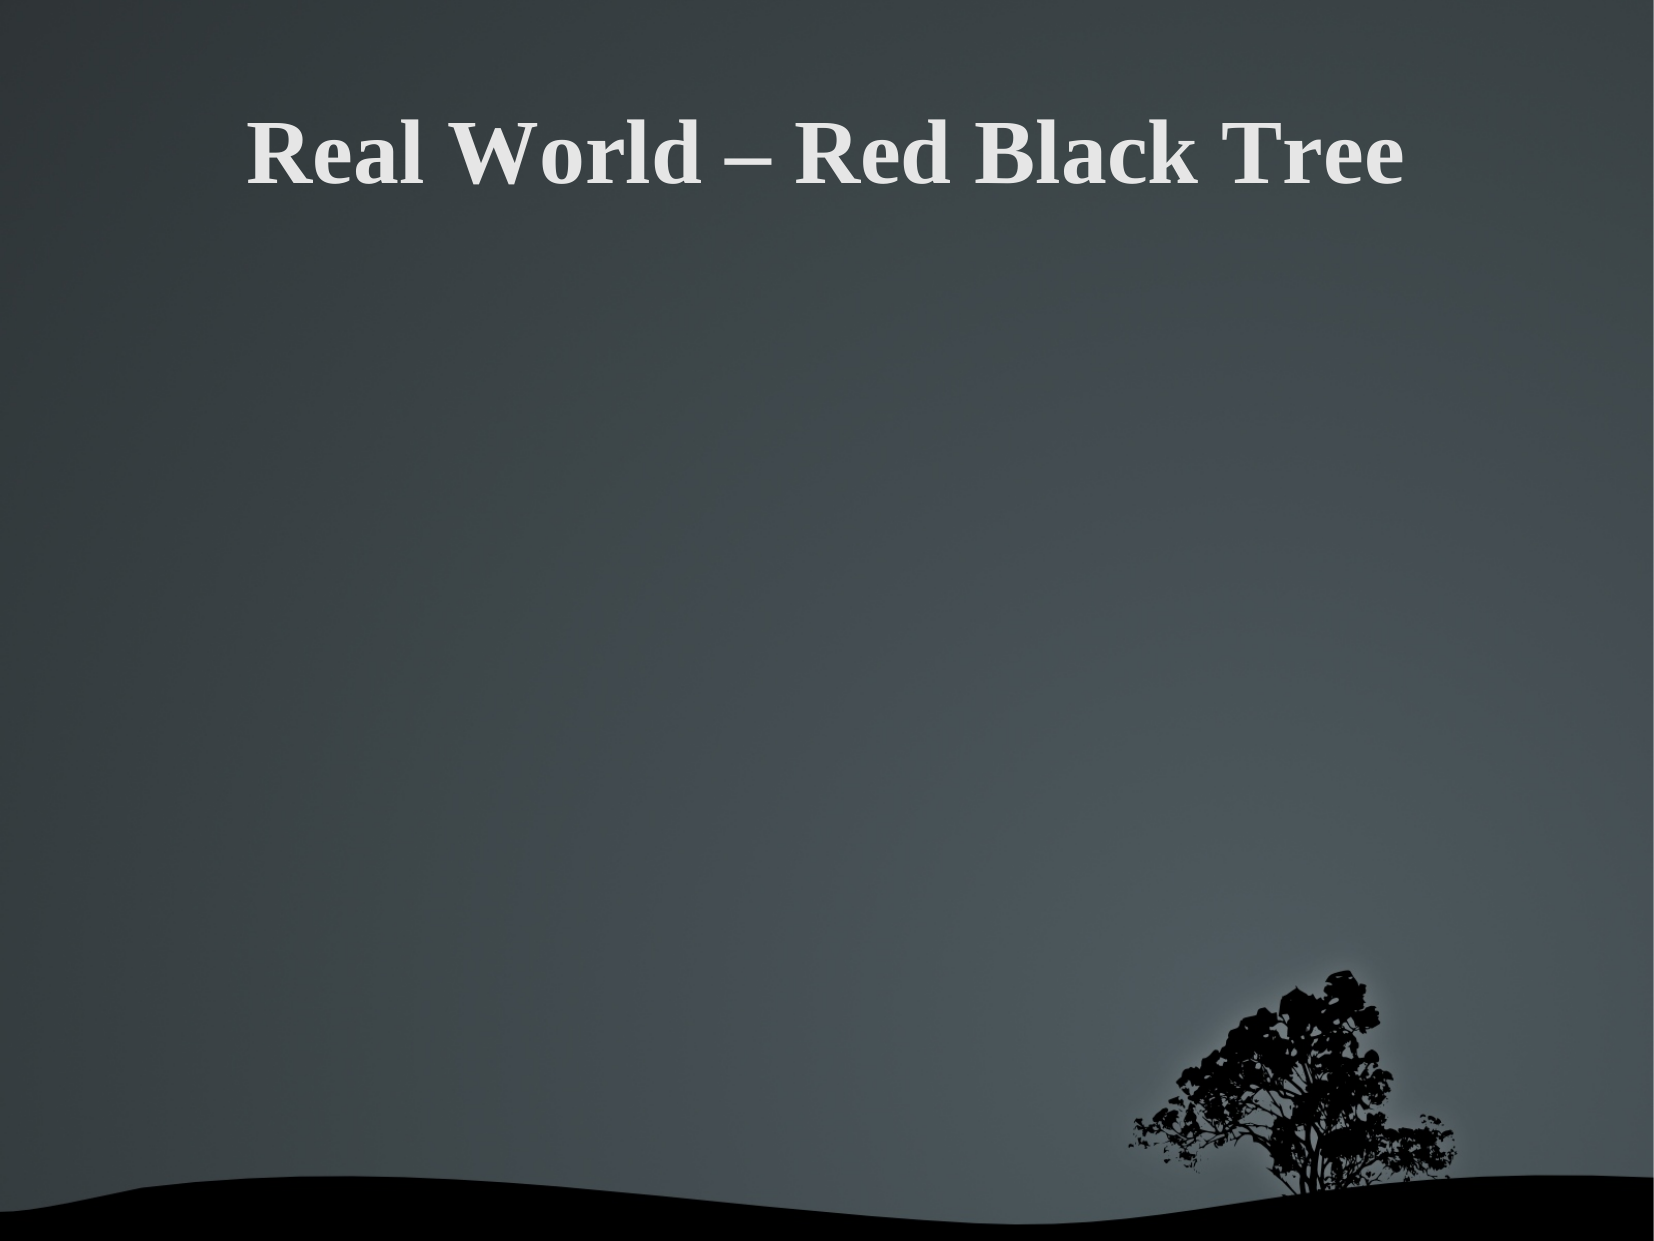

# Real World – Red Black Tree